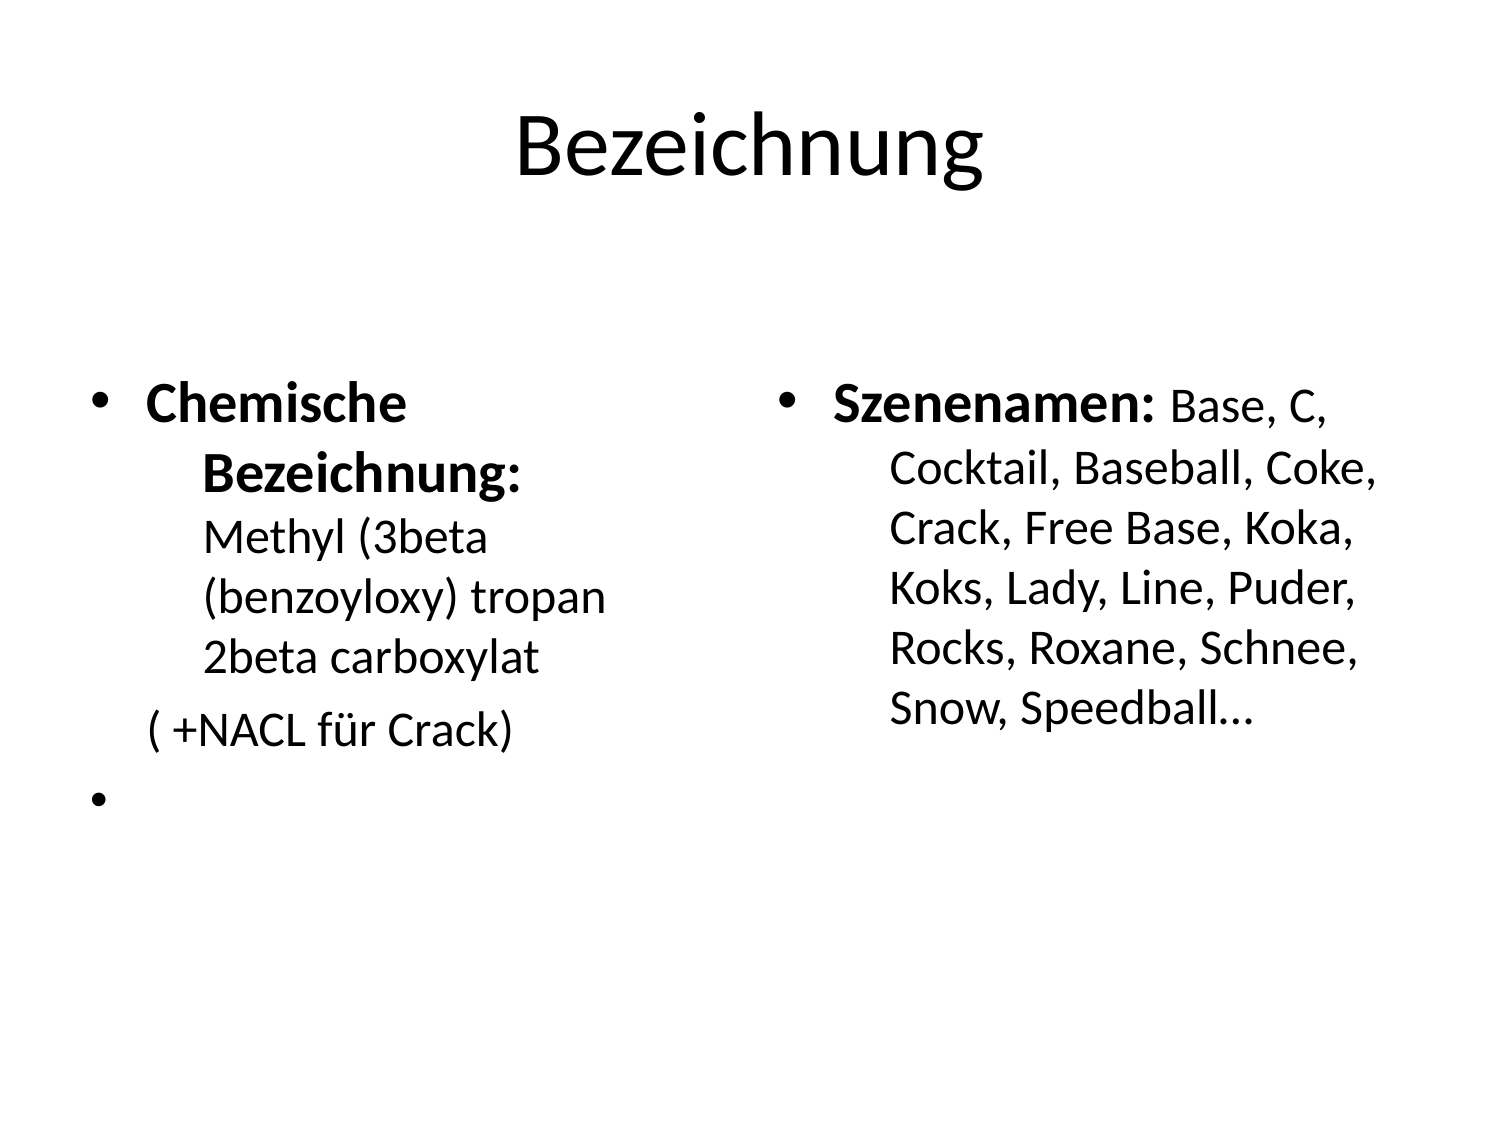

# Bezeichnung
Chemische Bezeichnung: Methyl (3beta (benzoyloxy) tropan 2beta carboxylat
 ( +NACL für Crack)
Szenenamen: Base, C, Cocktail, Baseball, Coke, Crack, Free Base, Koka, Koks, Lady, Line, Puder, Rocks, Roxane, Schnee, Snow, Speedball…